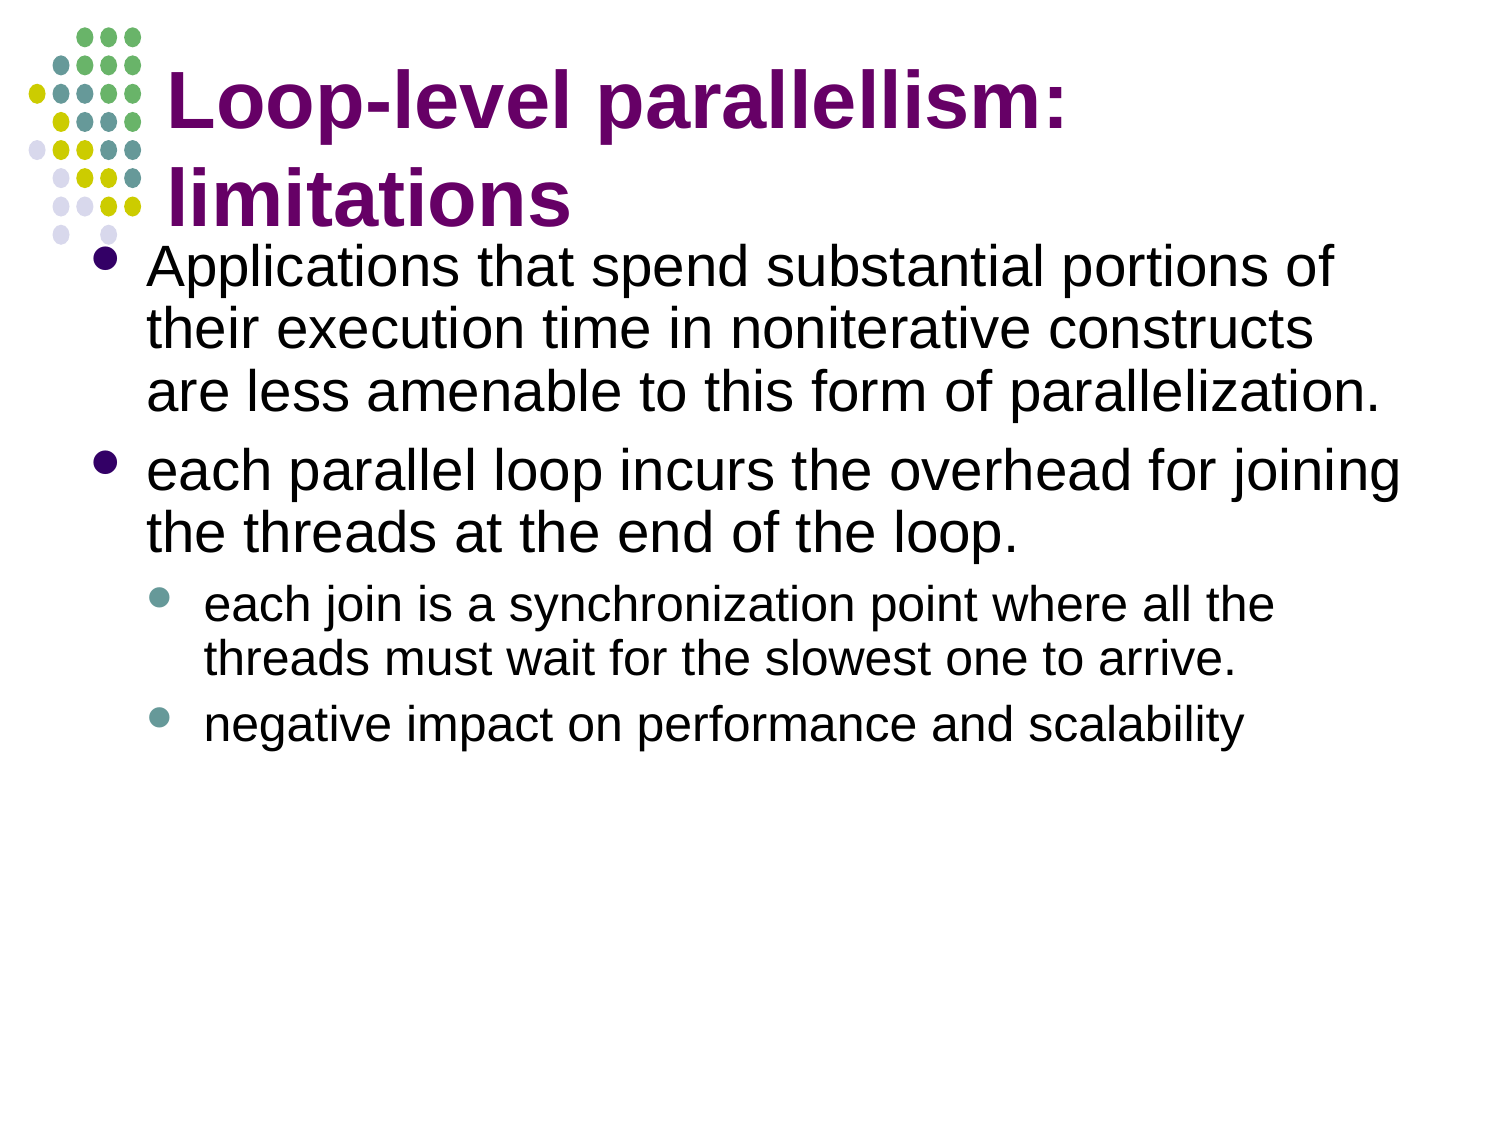

# Loop-level parallellism: limitations
Applications that spend substantial portions of their execution time in noniterative constructs are less amenable to this form of parallelization.
each parallel loop incurs the overhead for joining the threads at the end of the loop.
each join is a synchronization point where all the threads must wait for the slowest one to arrive.
negative impact on performance and scalability